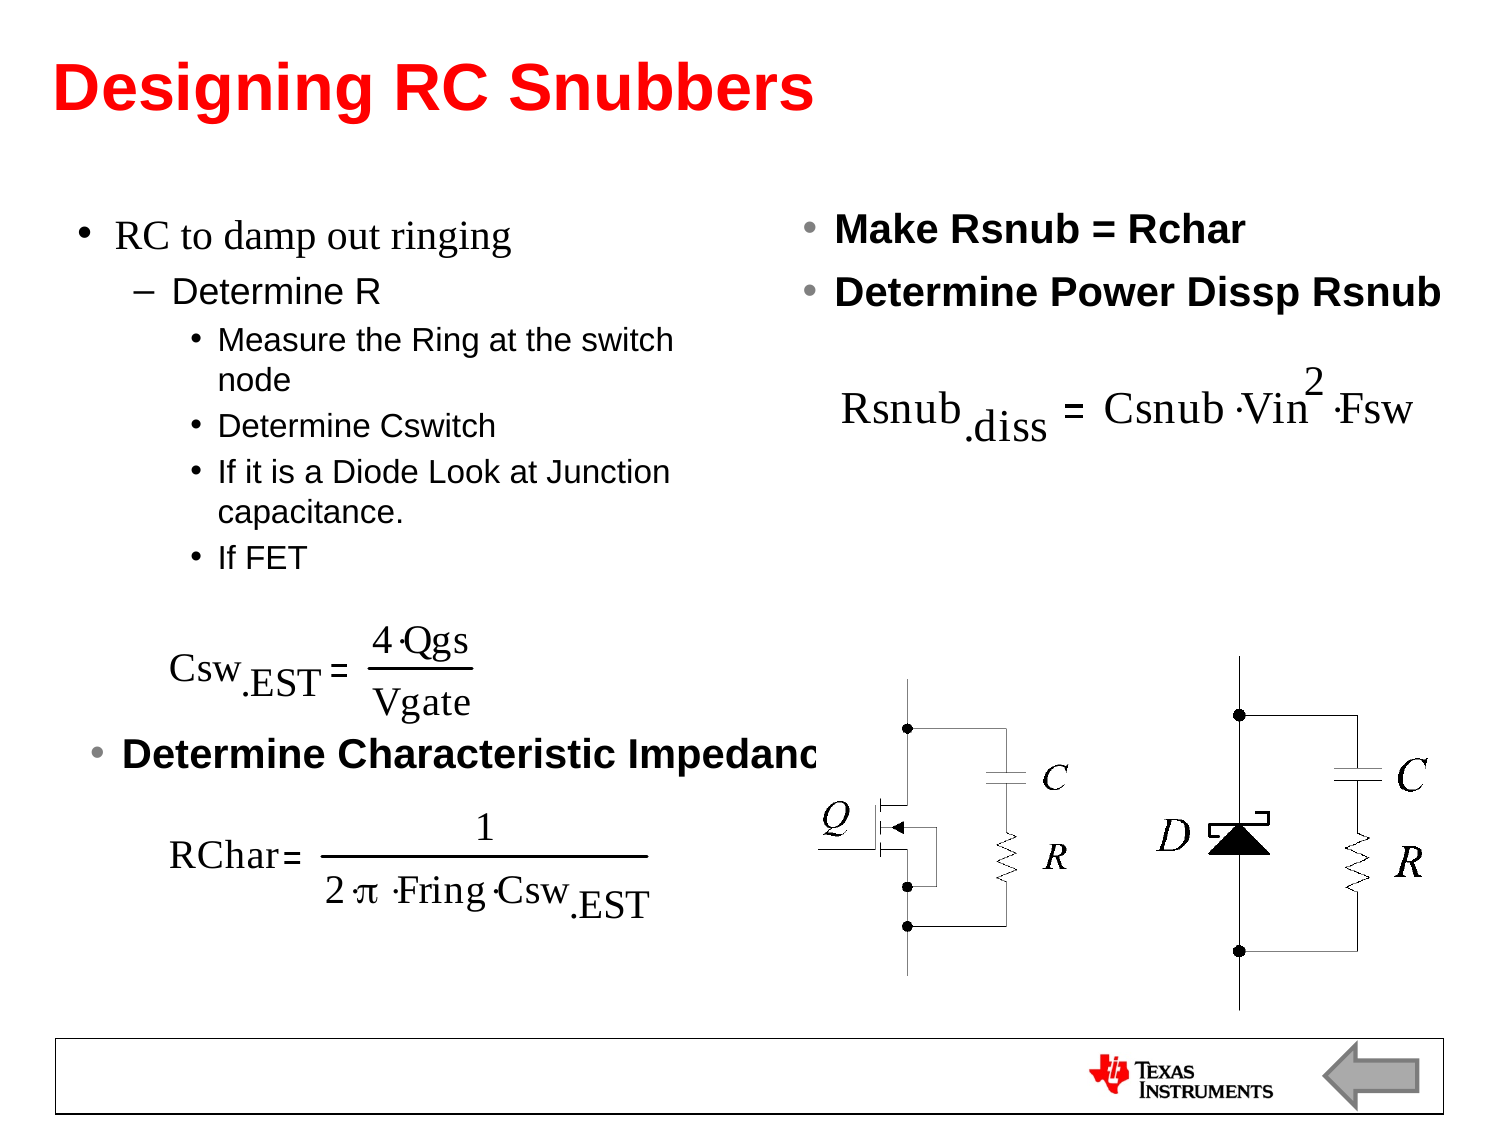

# Designing RC Snubbers
RC to damp out ringing
Determine R
Measure the Ring at the switch node
Determine Cswitch
If it is a Diode Look at Junction capacitance.
If FET
Make Rsnub = Rchar
Determine Power Dissp Rsnub
Determine Characteristic Impedance